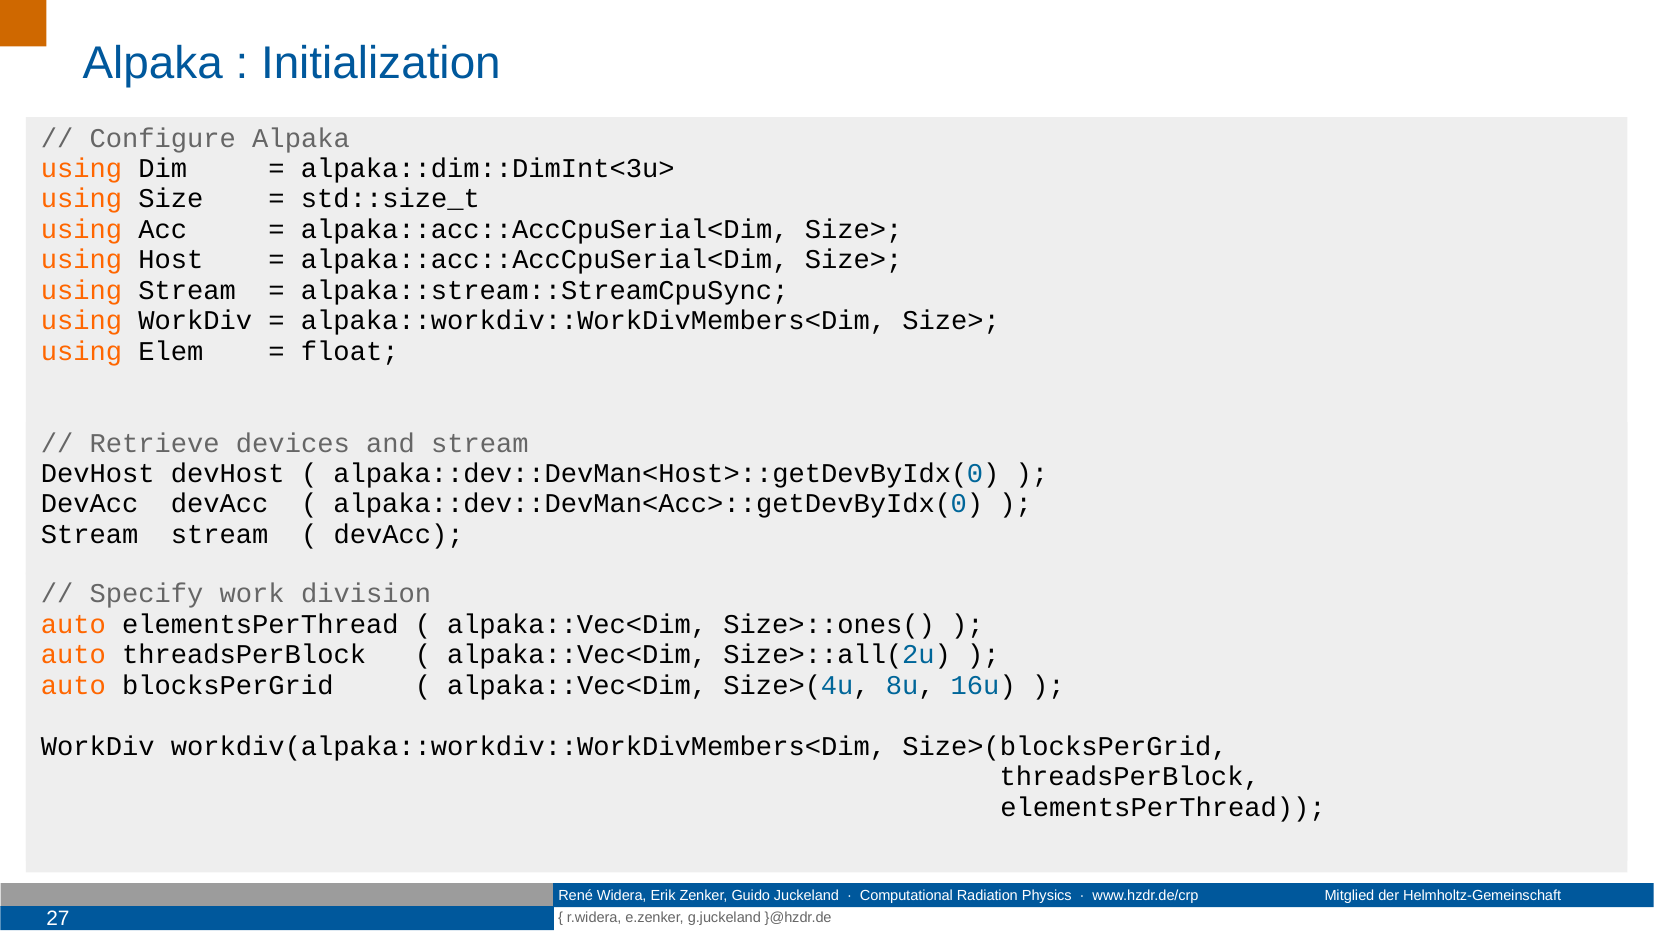

# Alpaka : Initialization
// Configure Alpaka
using Dim = alpaka::dim::DimInt<3u>
using Size = std::size_t
using Acc = alpaka::acc::AccCpuSerial<Dim, Size>;
using Host = alpaka::acc::AccCpuSerial<Dim, Size>;
using Stream = alpaka::stream::StreamCpuSync;
using WorkDiv = alpaka::workdiv::WorkDivMembers<Dim, Size>;
using Elem = float;
// Retrieve devices and stream
DevHost devHost ( alpaka::dev::DevMan<Host>::getDevByIdx(0) );
DevAcc devAcc ( alpaka::dev::DevMan<Acc>::getDevByIdx(0) );
Stream stream ( devAcc);
// Specify work division
auto elementsPerThread ( alpaka::Vec<Dim, Size>::ones() );
auto threadsPerBlock ( alpaka::Vec<Dim, Size>::all(2u) );
auto blocksPerGrid ( alpaka::Vec<Dim, Size>(4u, 8u, 16u) );
WorkDiv workdiv(alpaka::workdiv::WorkDivMembers<Dim, Size>(blocksPerGrid,
 threadsPerBlock, 		elementsPerThread));